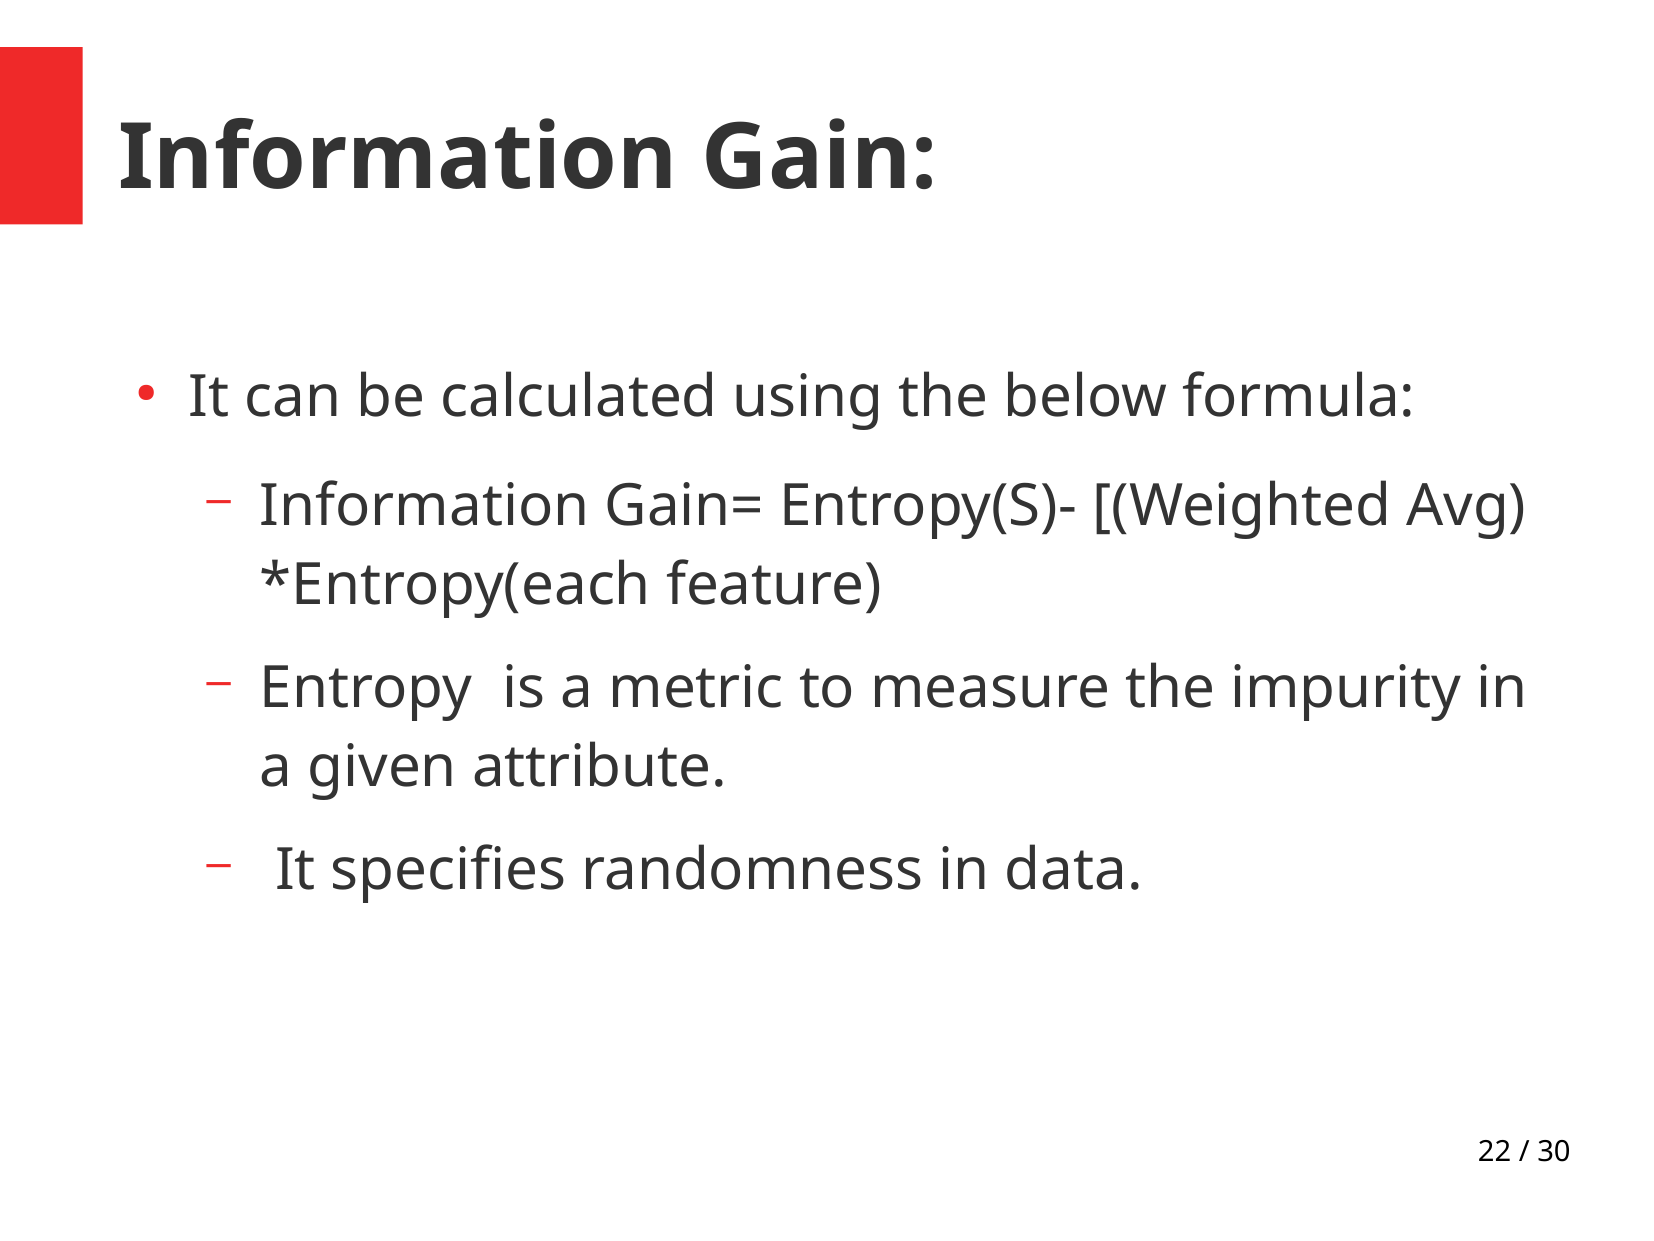

# Information Gain:
It can be calculated using the below formula:
Information Gain= Entropy(S)- [(Weighted Avg) *Entropy(each feature)
Entropy is a metric to measure the impurity in a given attribute.
 It specifies randomness in data.
22